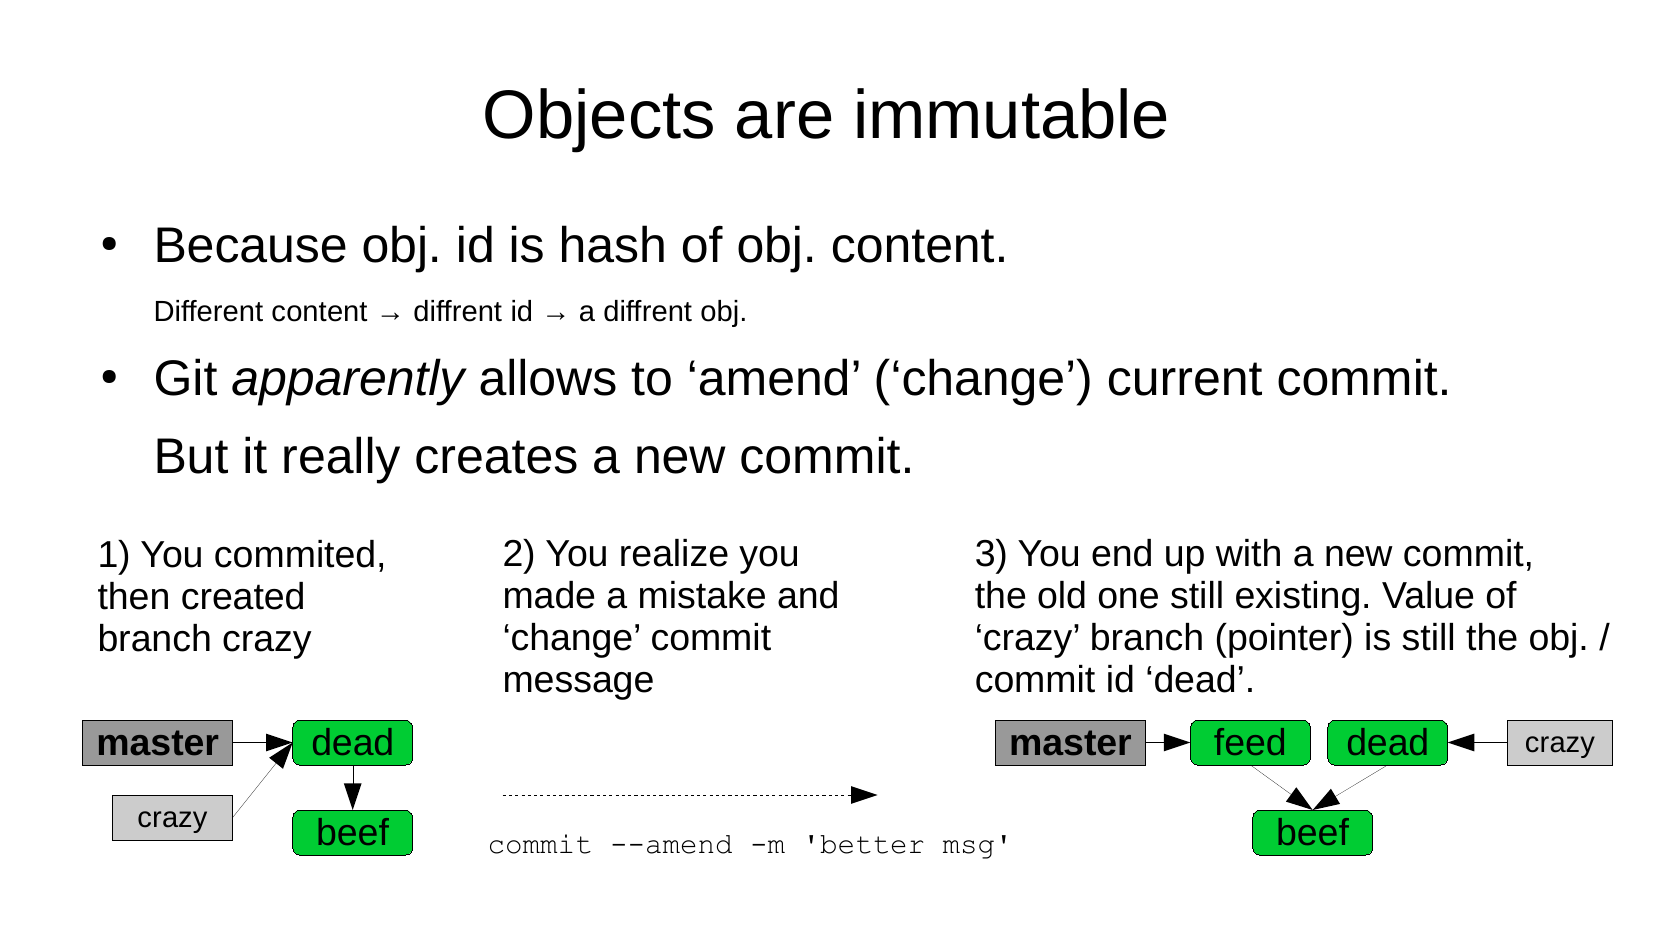

# Objects are immutable
Because obj. id is hash of obj. content.
Different content → diffrent id → a diffrent obj.
Git apparently allows to ‘amend’ (‘change’) current commit.
But it really creates a new commit.
2) You realize you made a mistake and
‘change’ commit message
3) You end up with a new commit,
the old one still existing. Value of ‘crazy’ branch (pointer) is still the obj. / commit id ‘dead’.
1) You commited,
then created
branch crazy
master
dead
master
feed
dead
crazy
crazy
beef
beef
commit --amend -m 'better msg'